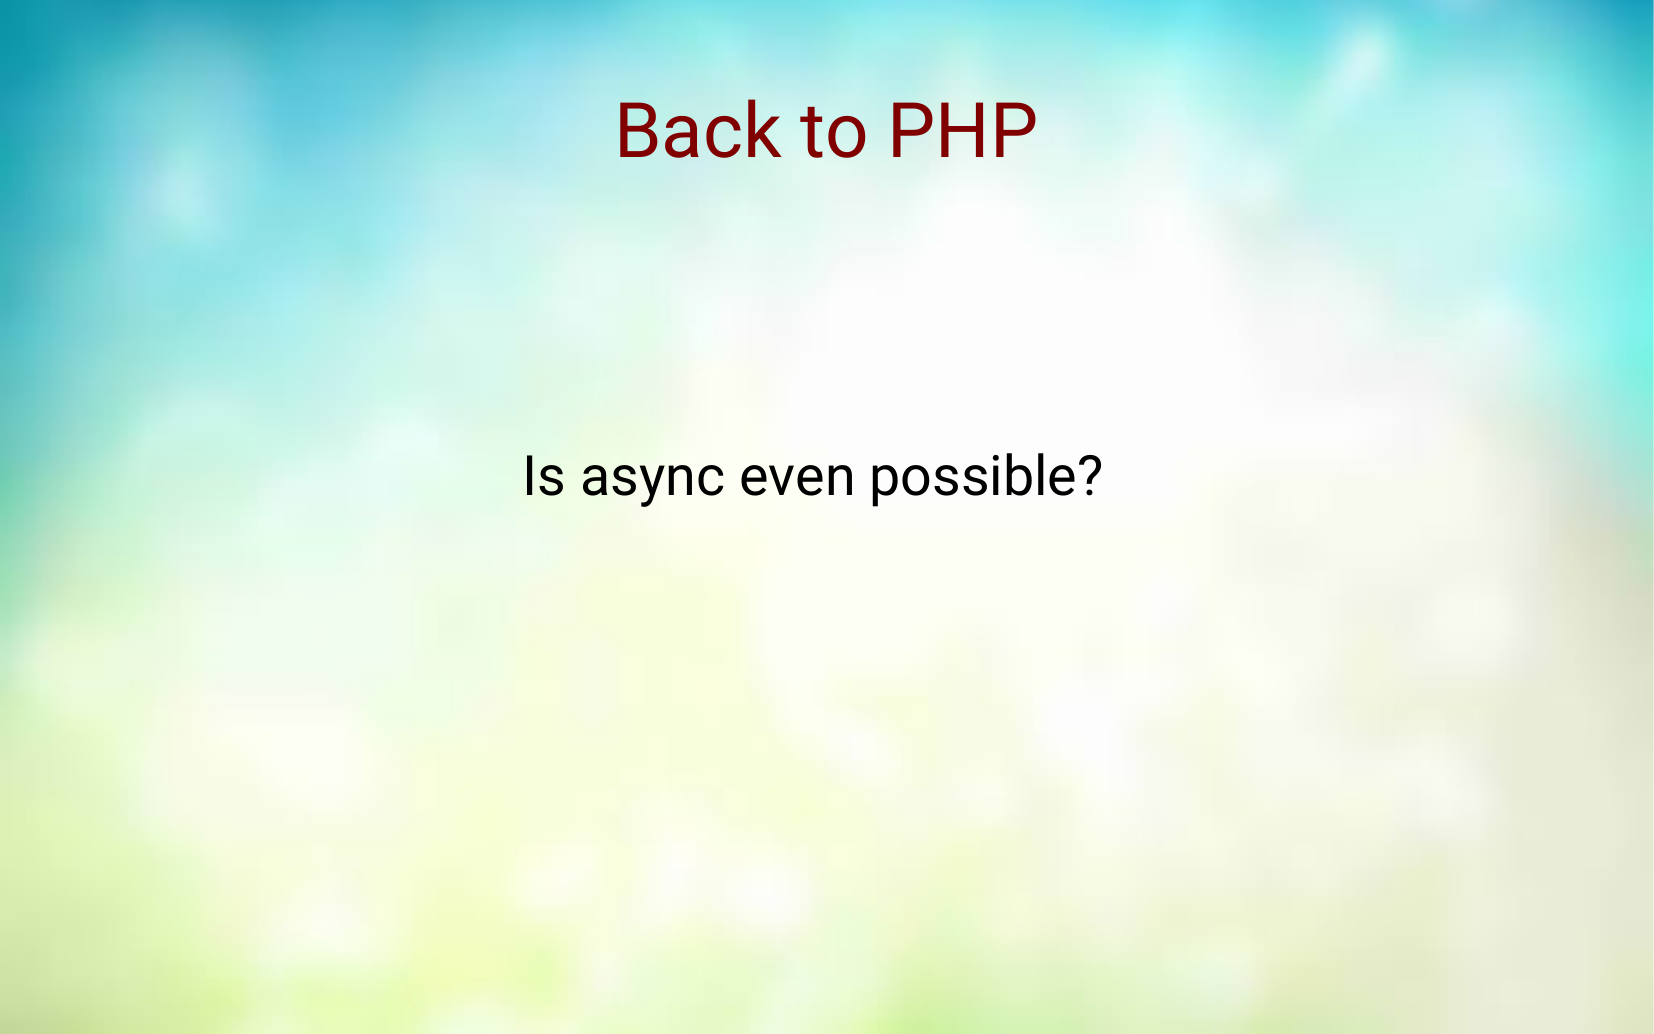

# Back to PHP
Is async even possible?